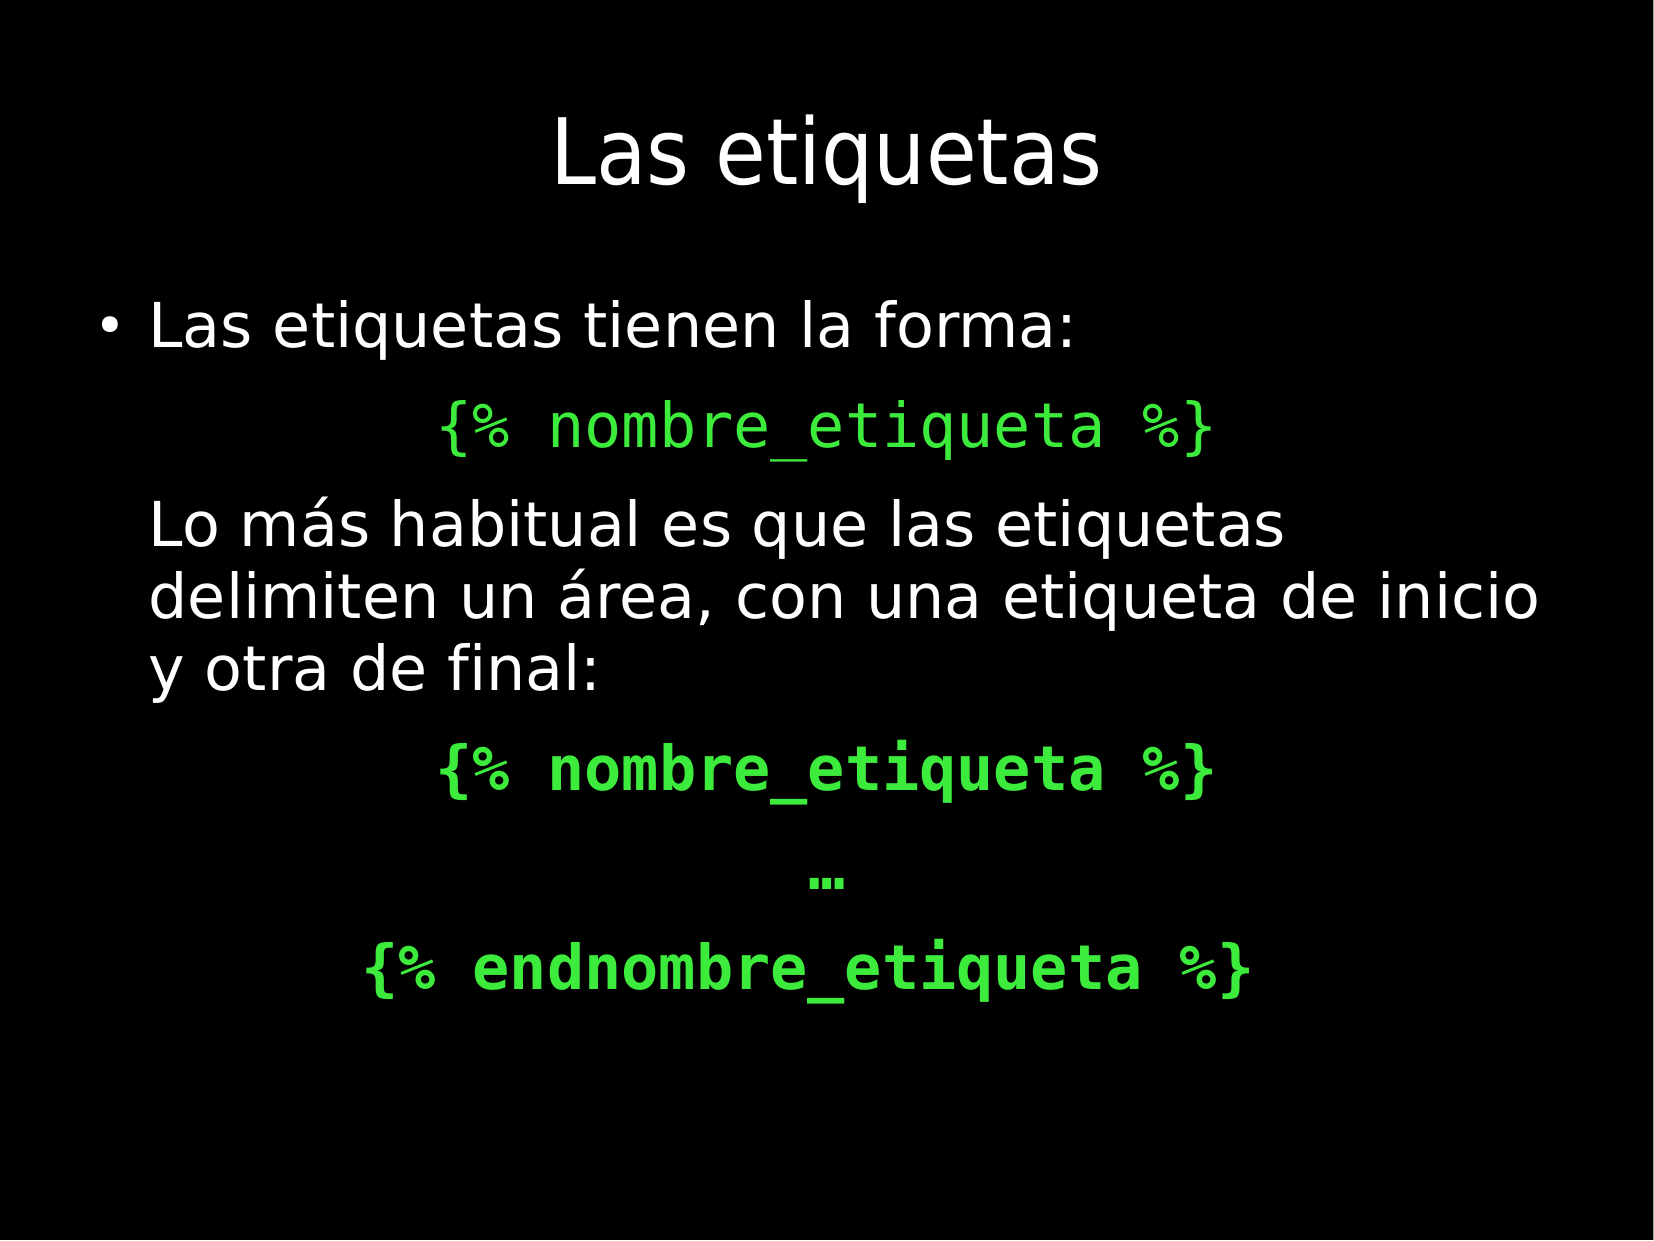

# Las etiquetas
Las etiquetas tienen la forma:
{% nombre_etiqueta %}
Lo más habitual es que las etiquetas delimiten un área, con una etiqueta de inicio y otra de final:
{% nombre_etiqueta %}
…
{% endnombre_etiqueta %}